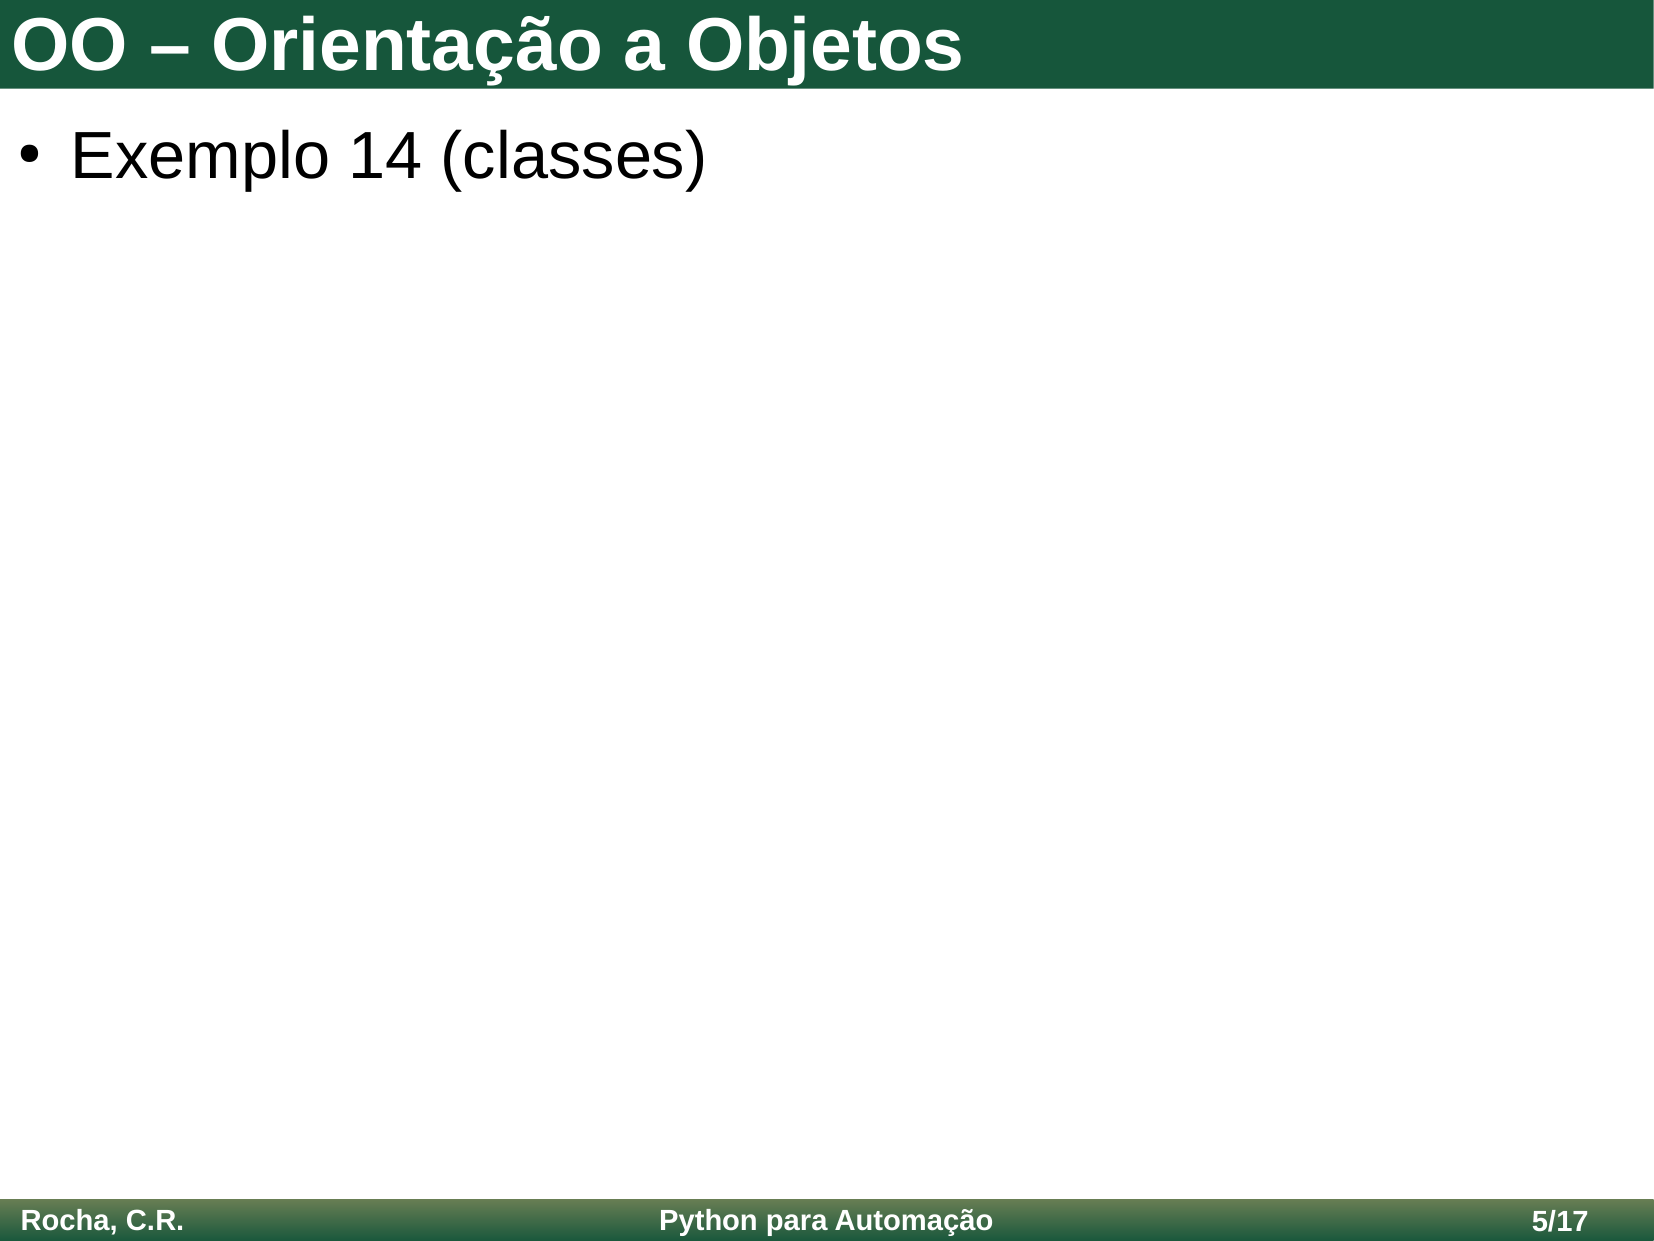

# OO – Orientação a Objetos
Exemplo 14 (classes)